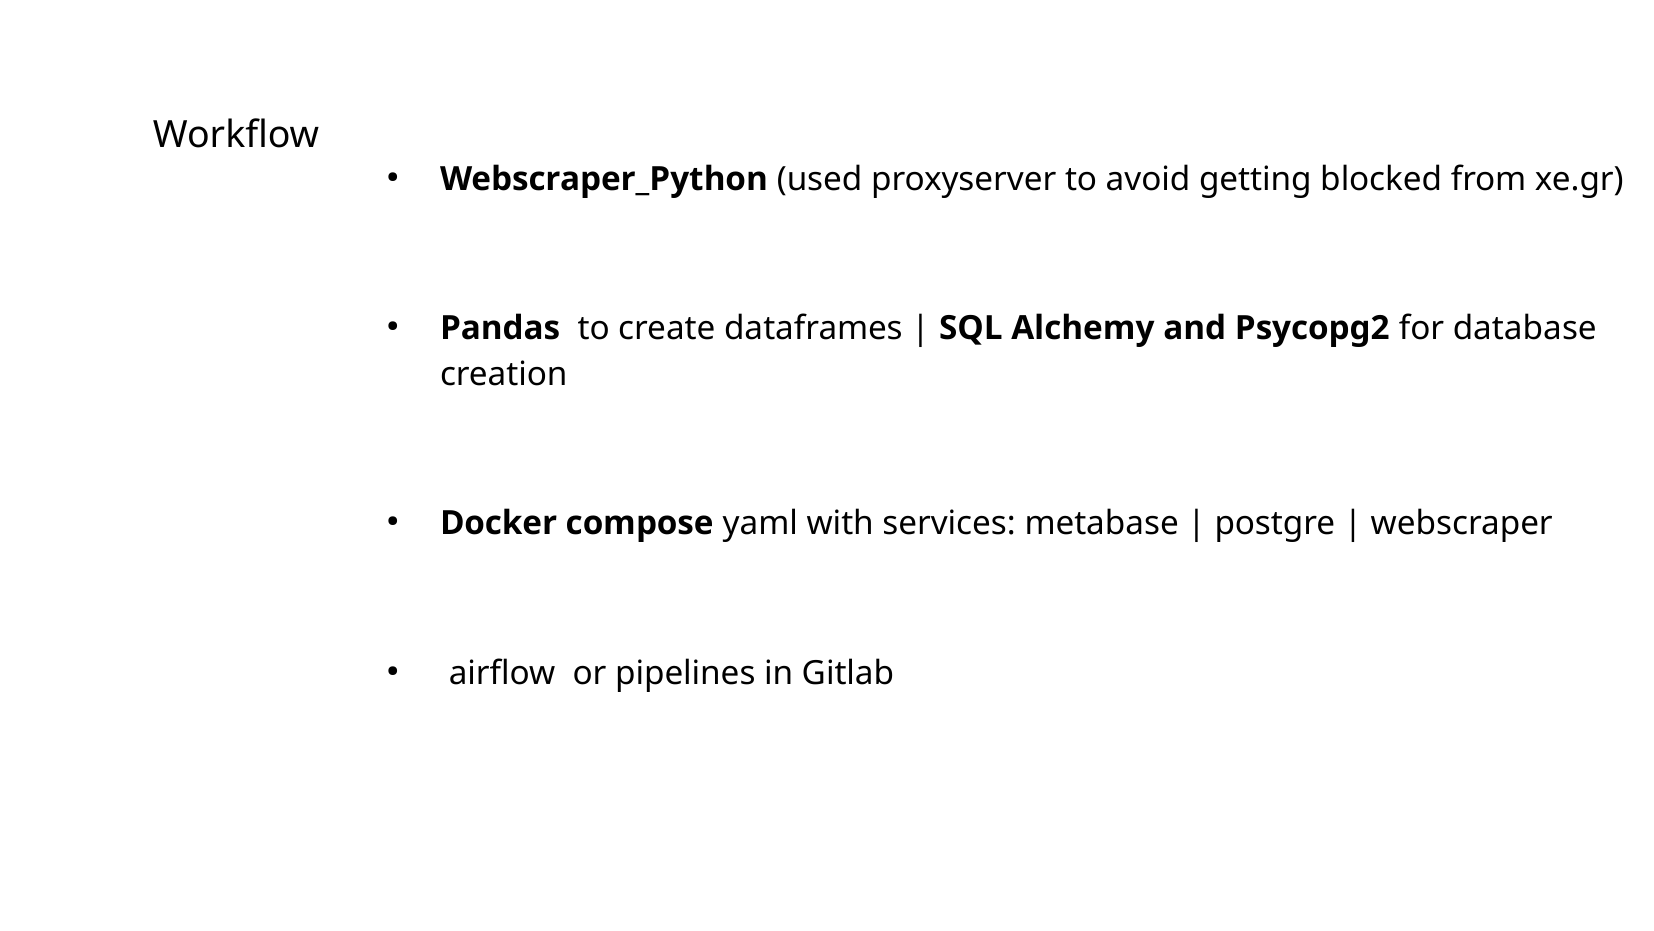

# Workflow
Webscraper_Python (used proxyserver to avoid getting blocked from xe.gr)
Pandas to create dataframes | SQL Alchemy and Psycopg2 for database creation
Docker compose yaml with services: metabase | postgre | webscraper
 airflow or pipelines in Gitlab